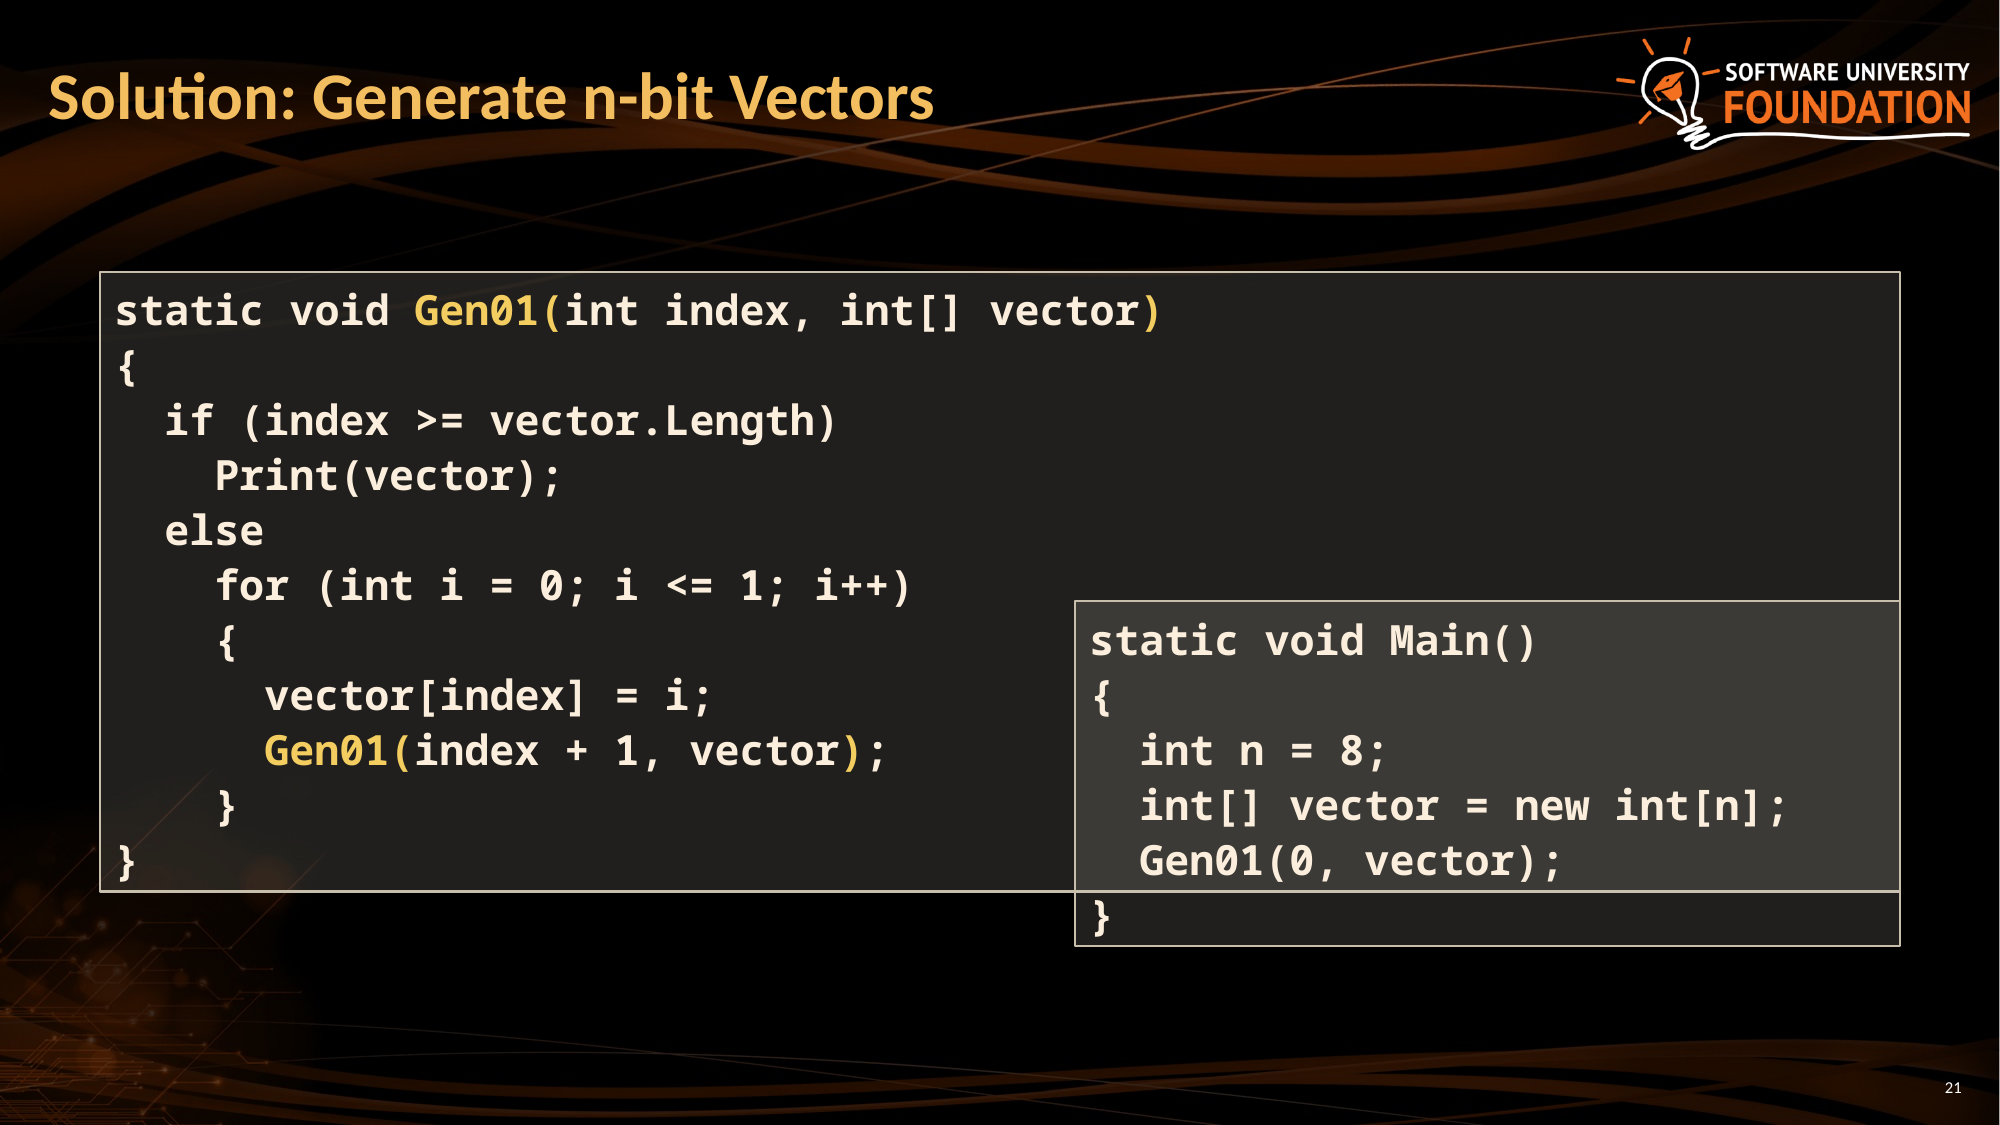

# Solution: Generate n-bit Vectors
static void Gen01(int index, int[] vector)
{
 if (index >= vector.Length)
 Print(vector);
 else
 for (int i = 0; i <= 1; i++)
 {
 vector[index] = i;
 Gen01(index + 1, vector);
 }
}
static void Main()
{
 int n = 8;
 int[] vector = new int[n];
 Gen01(0, vector);
}